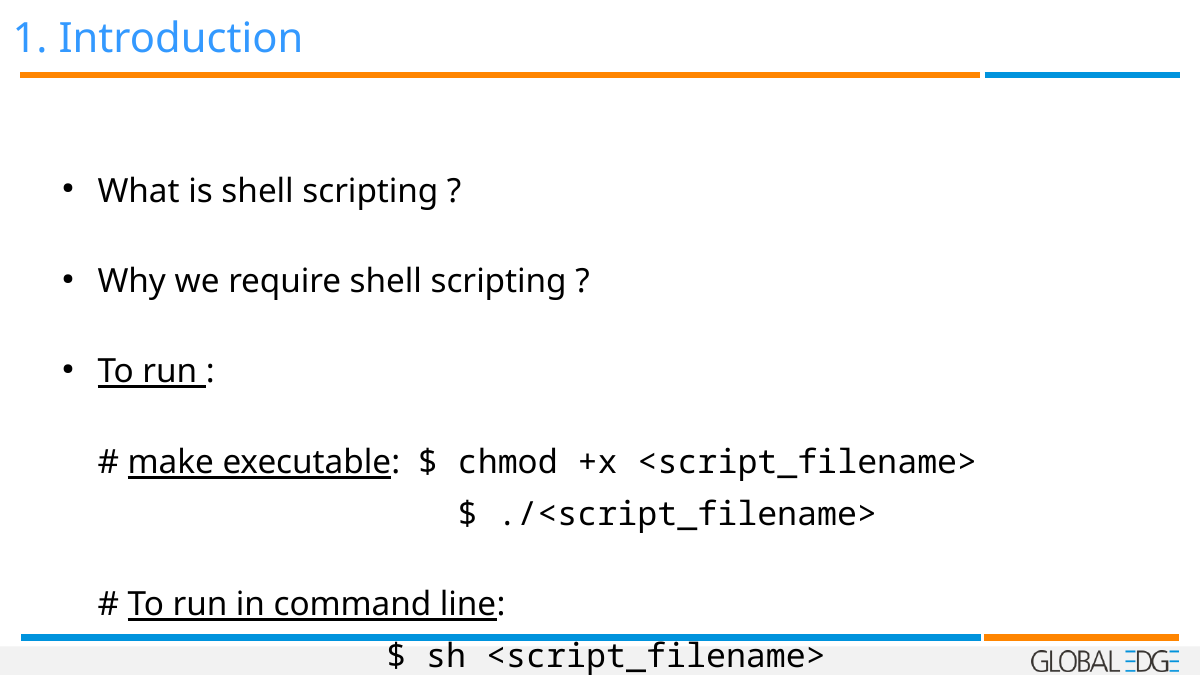

# 1. Introduction
What is shell scripting ?
Why we require shell scripting ?
To run :
# make executable: $ chmod +x <script_filename>
 $ ./<script_filename>
# To run in command line:
 $ sh <script_filename>